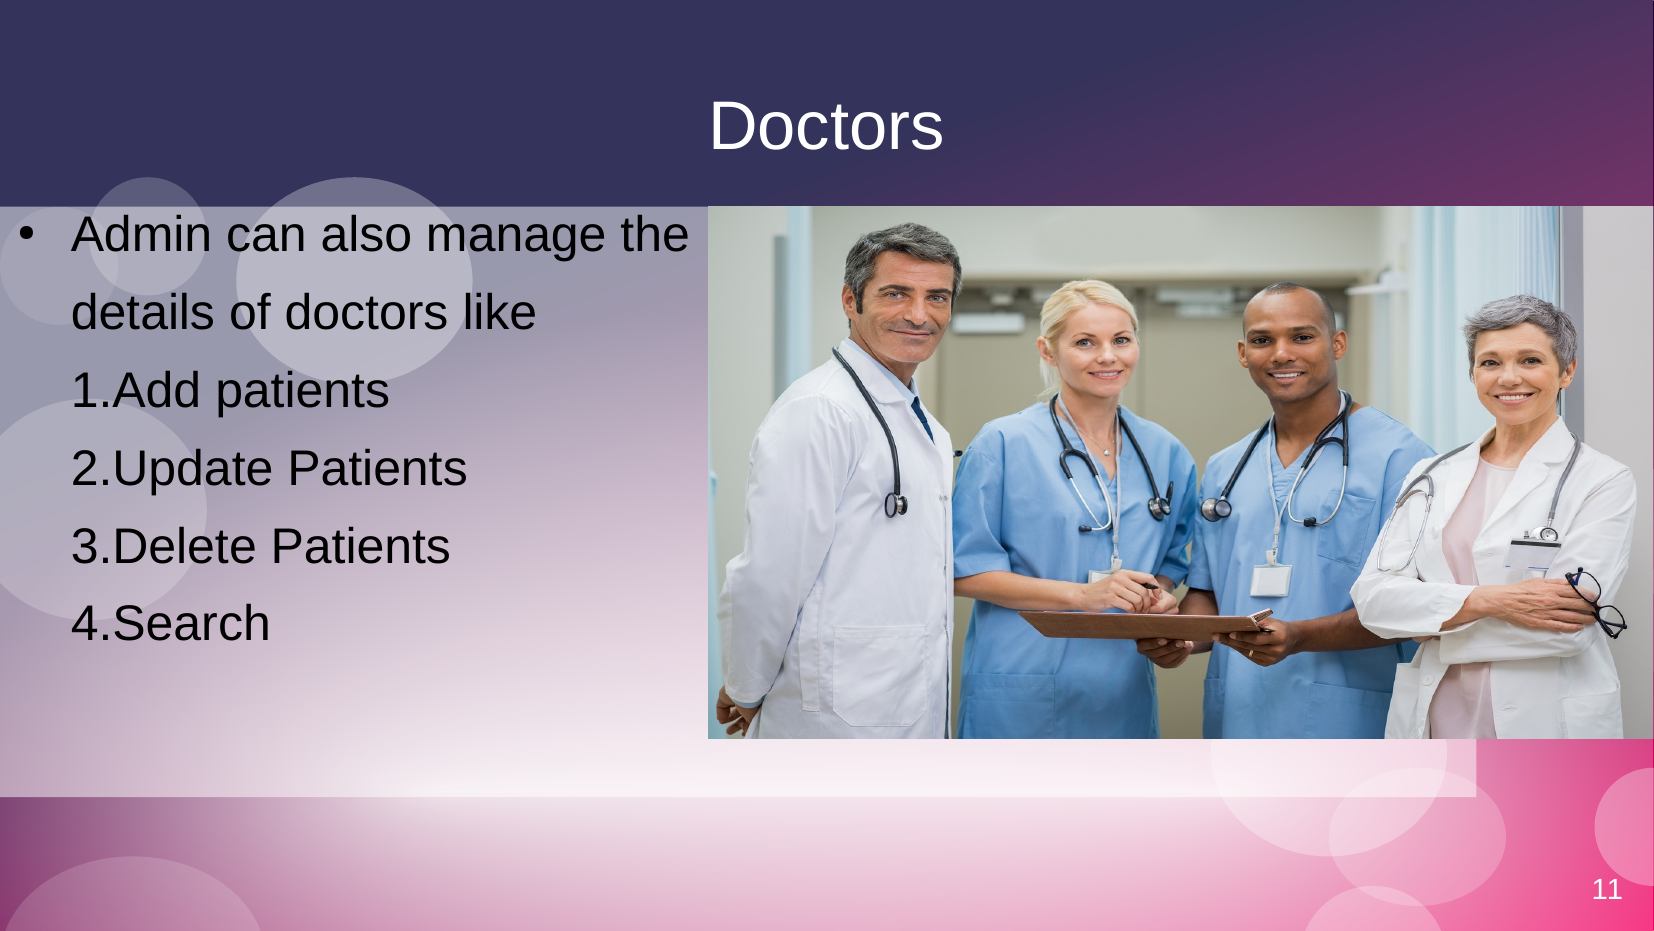

# Doctors
Admin can also manage the
details of doctors like
1.Add patients
2.Update Patients
3.Delete Patients
4.Search